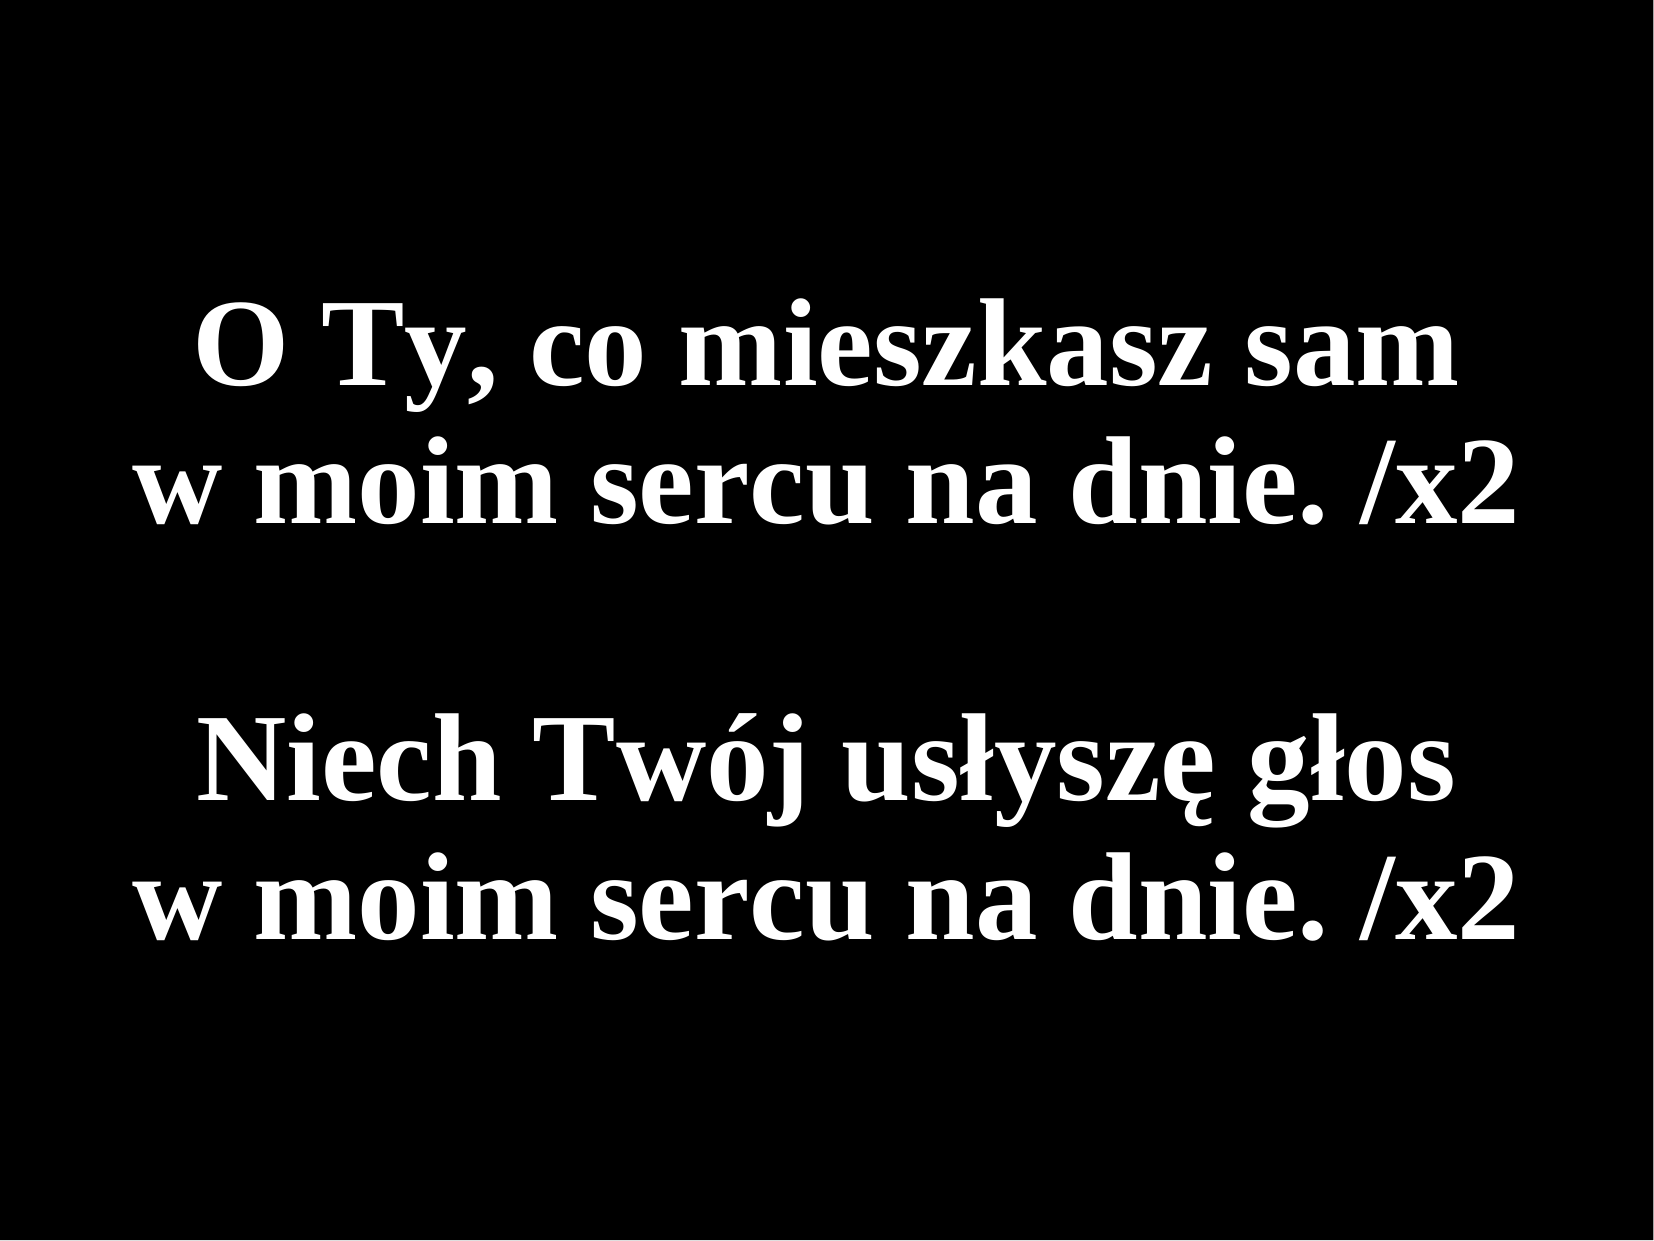

# O Ty, co mieszkasz sam w moim sercu na dnie. /x2 Niech Twój usłyszę głos w moim sercu na dnie. /x2